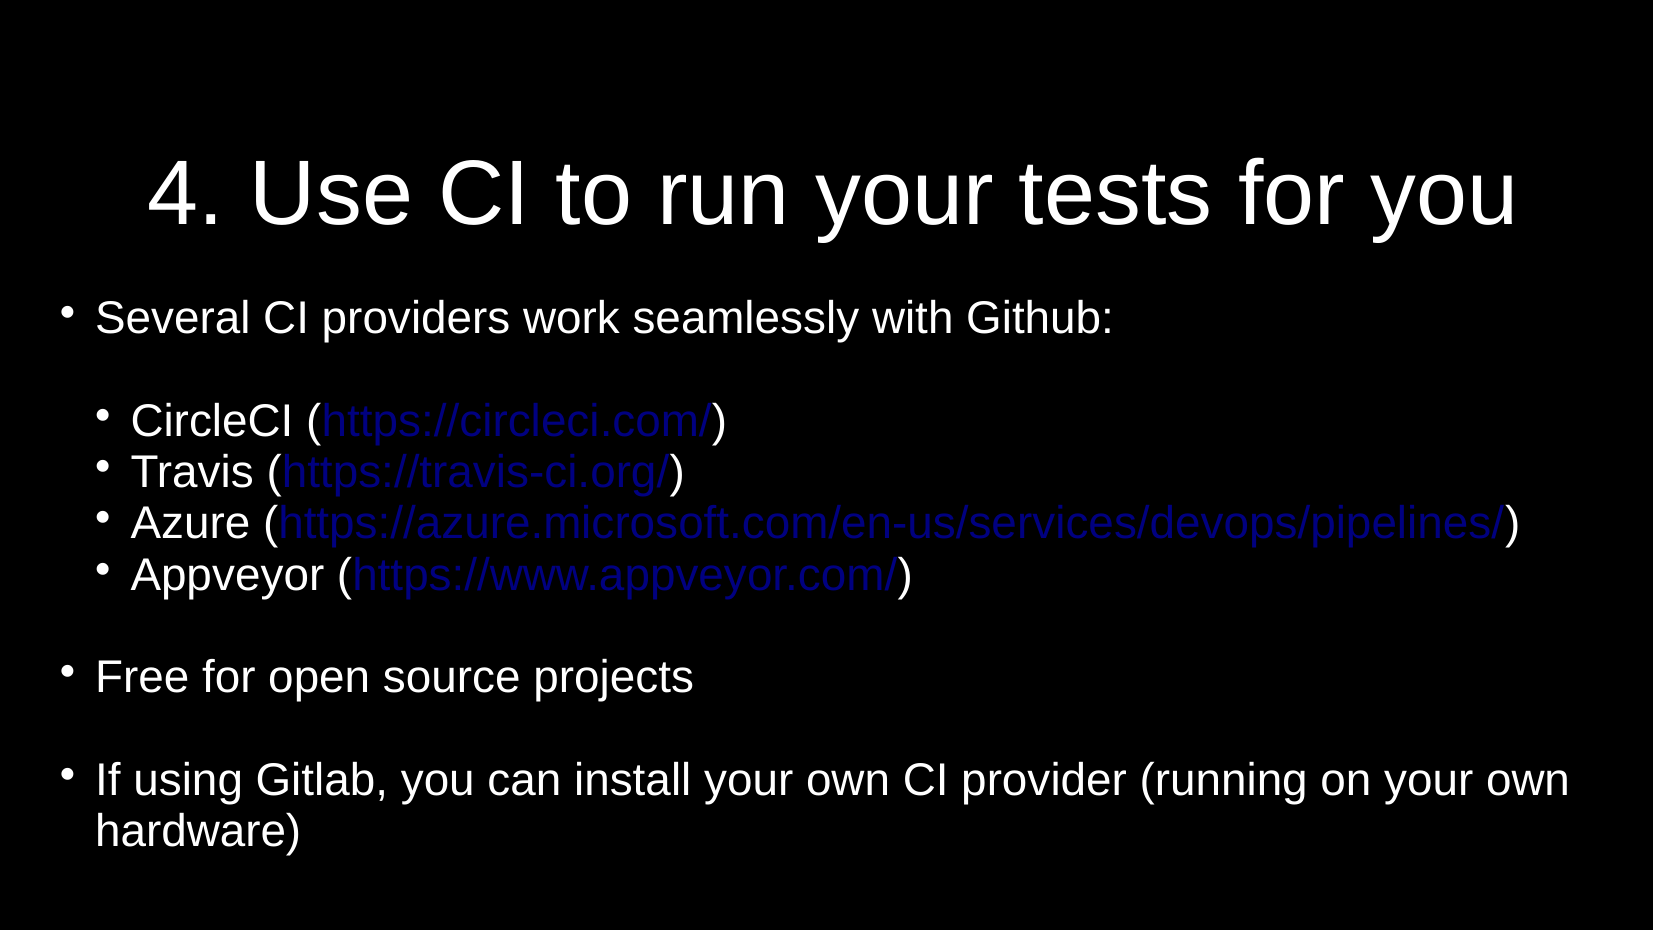

# 4. Use CI to run your tests for you
Several CI providers work seamlessly with Github:
CircleCI (https://circleci.com/)
Travis (https://travis-ci.org/)
Azure (https://azure.microsoft.com/en-us/services/devops/pipelines/)
Appveyor (https://www.appveyor.com/)
Free for open source projects
If using Gitlab, you can install your own CI provider (running on your own hardware)